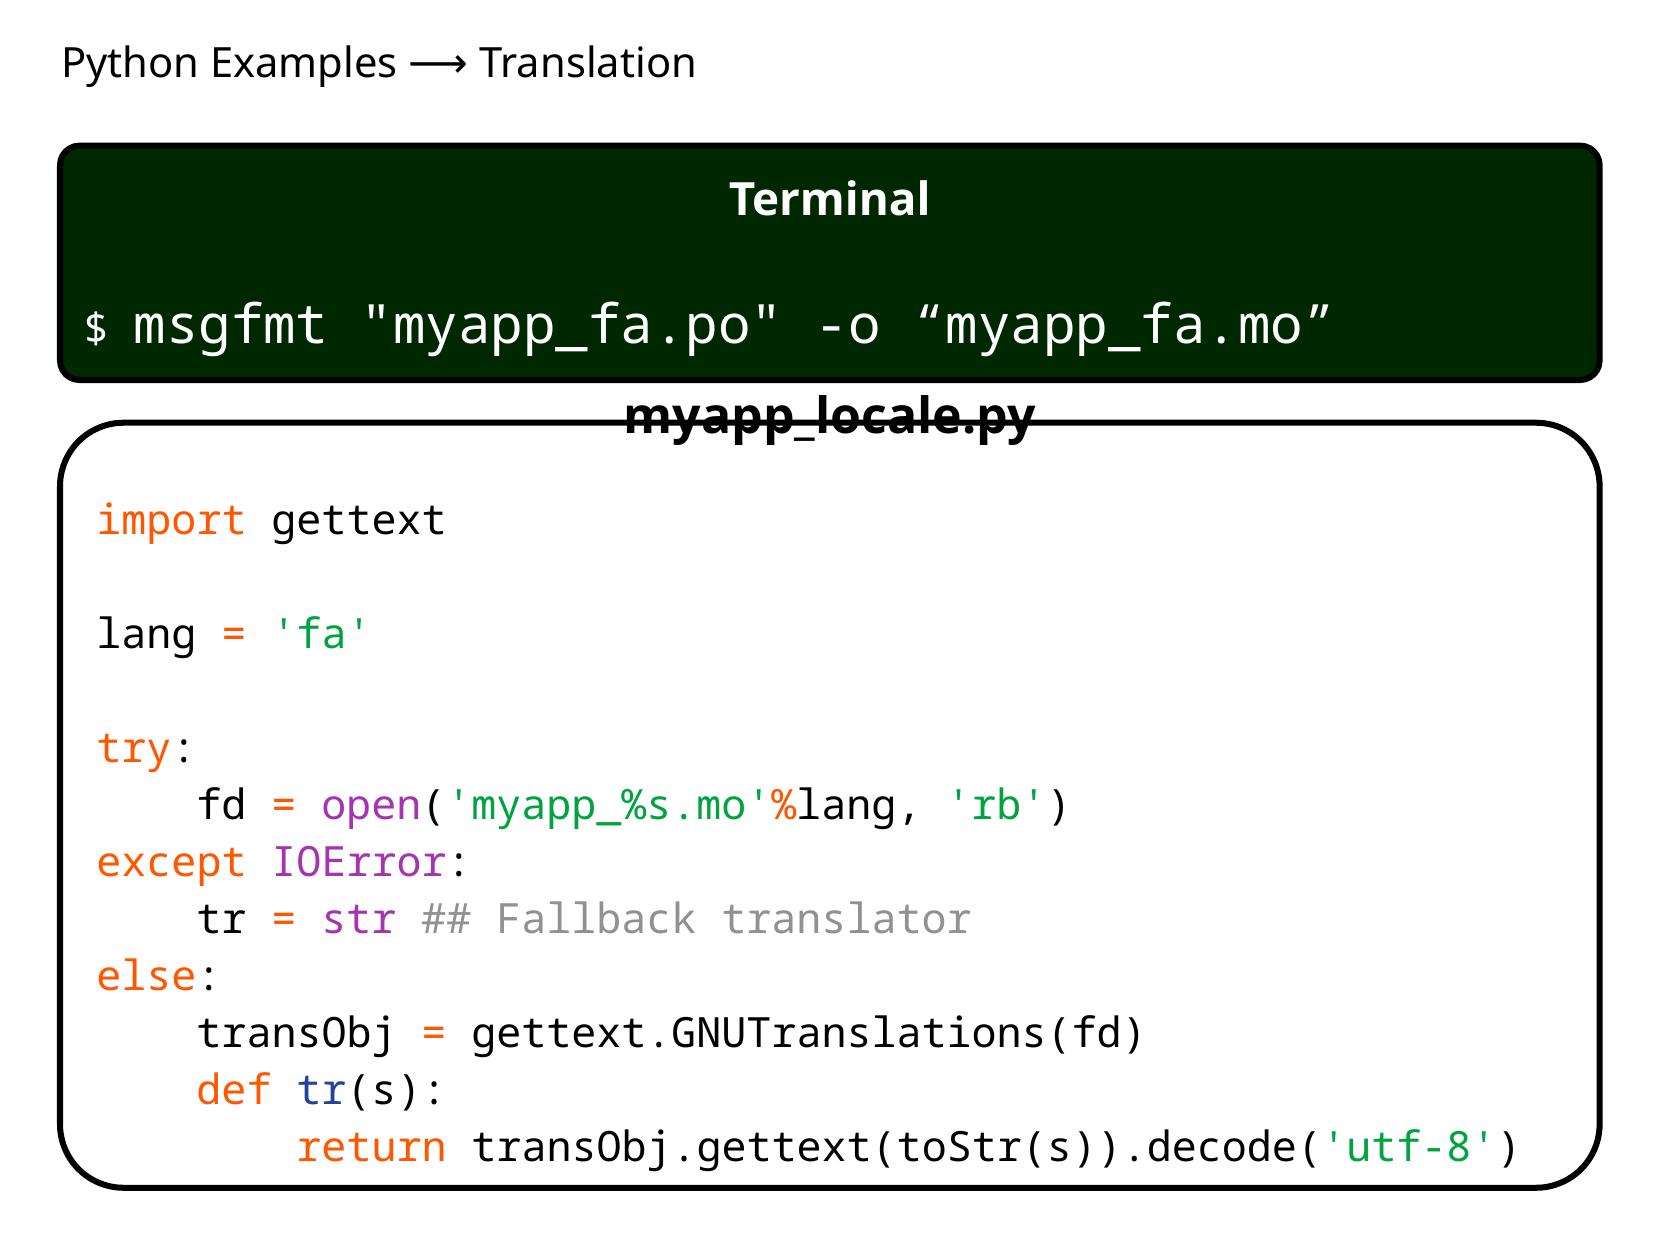

Python Examples ⟶ Translation
Terminal
$ msgfmt "myapp_fa.po" -o “myapp_fa.mo”
myapp_locale.py
import gettext
lang = 'fa'
try:
 fd = open('myapp_%s.mo'%lang, 'rb')
except IOError:
 tr = str ## Fallback translator
else:
 transObj = gettext.GNUTranslations(fd)
 def tr(s):
 return transObj.gettext(toStr(s)).decode('utf-8')